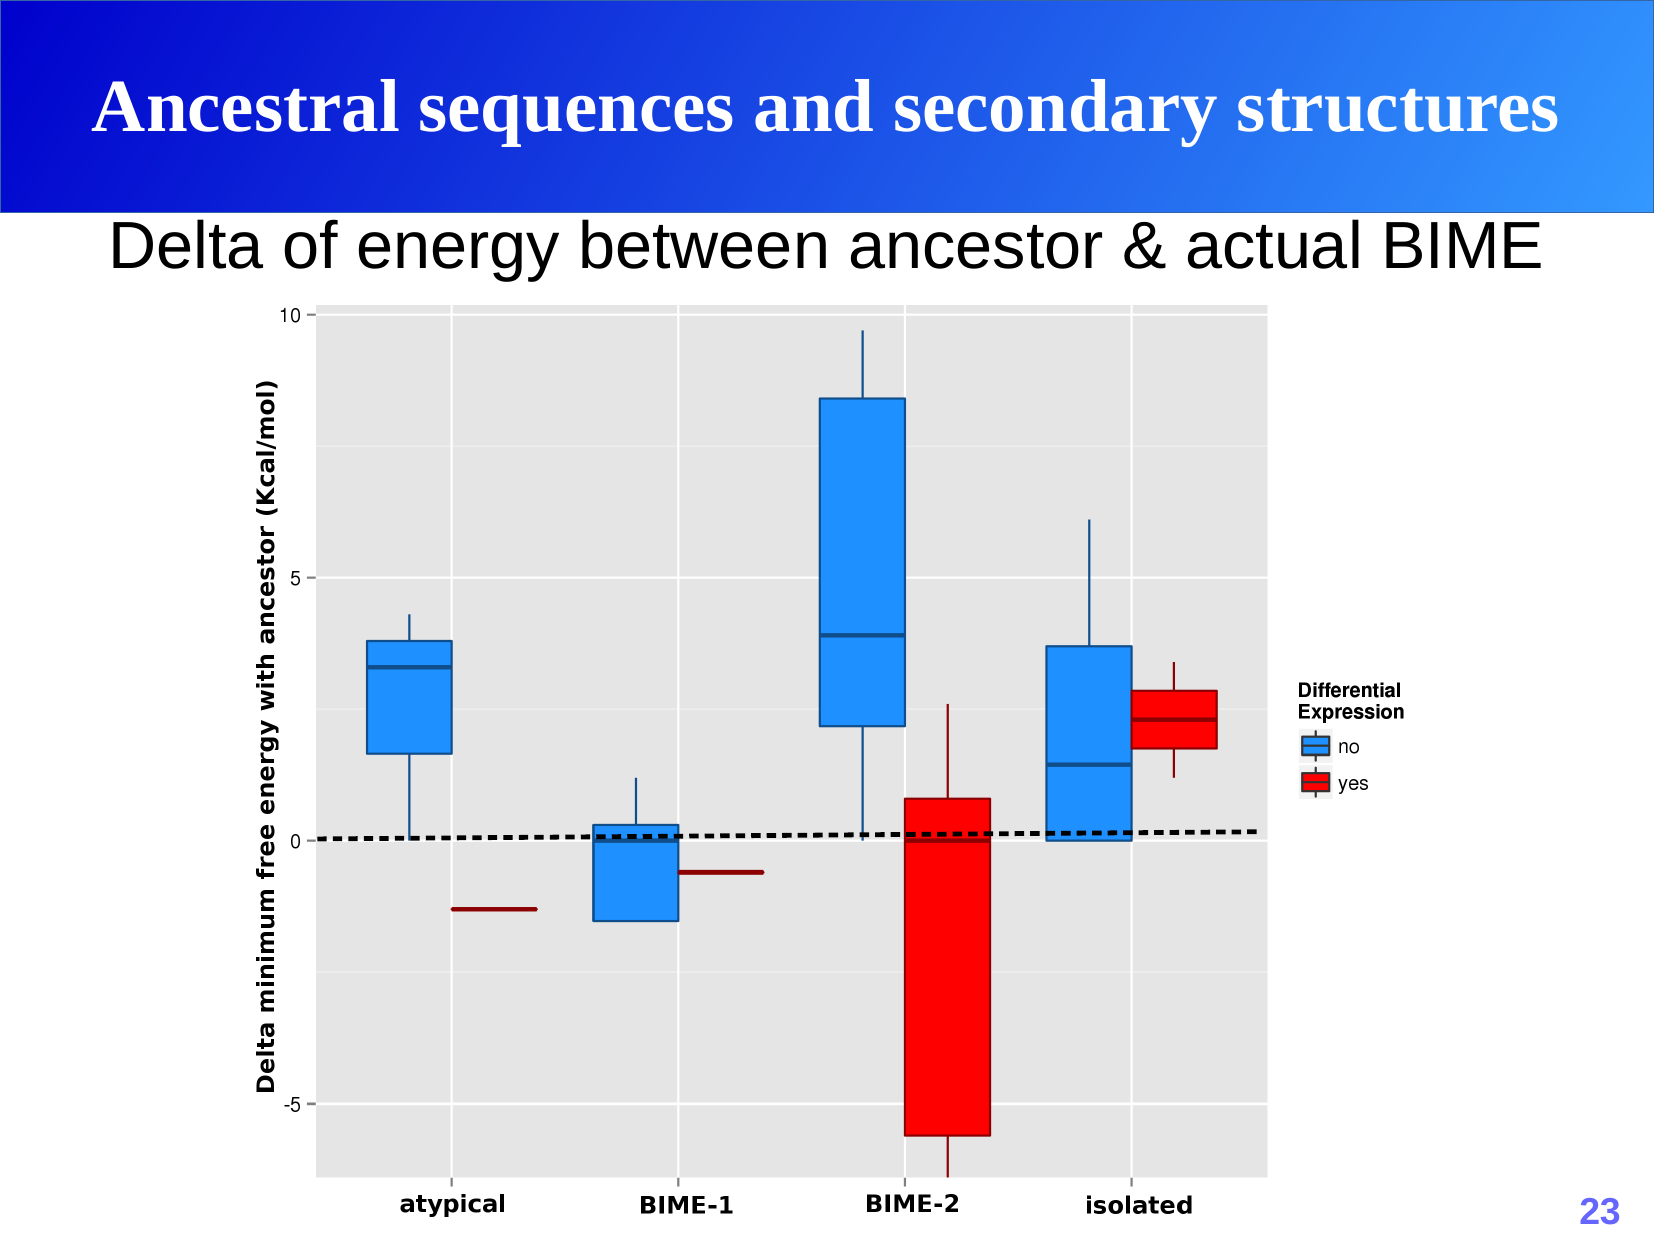

# Ancestral sequences and secondary structures
Delta of energy between ancestor & actual BIME
23